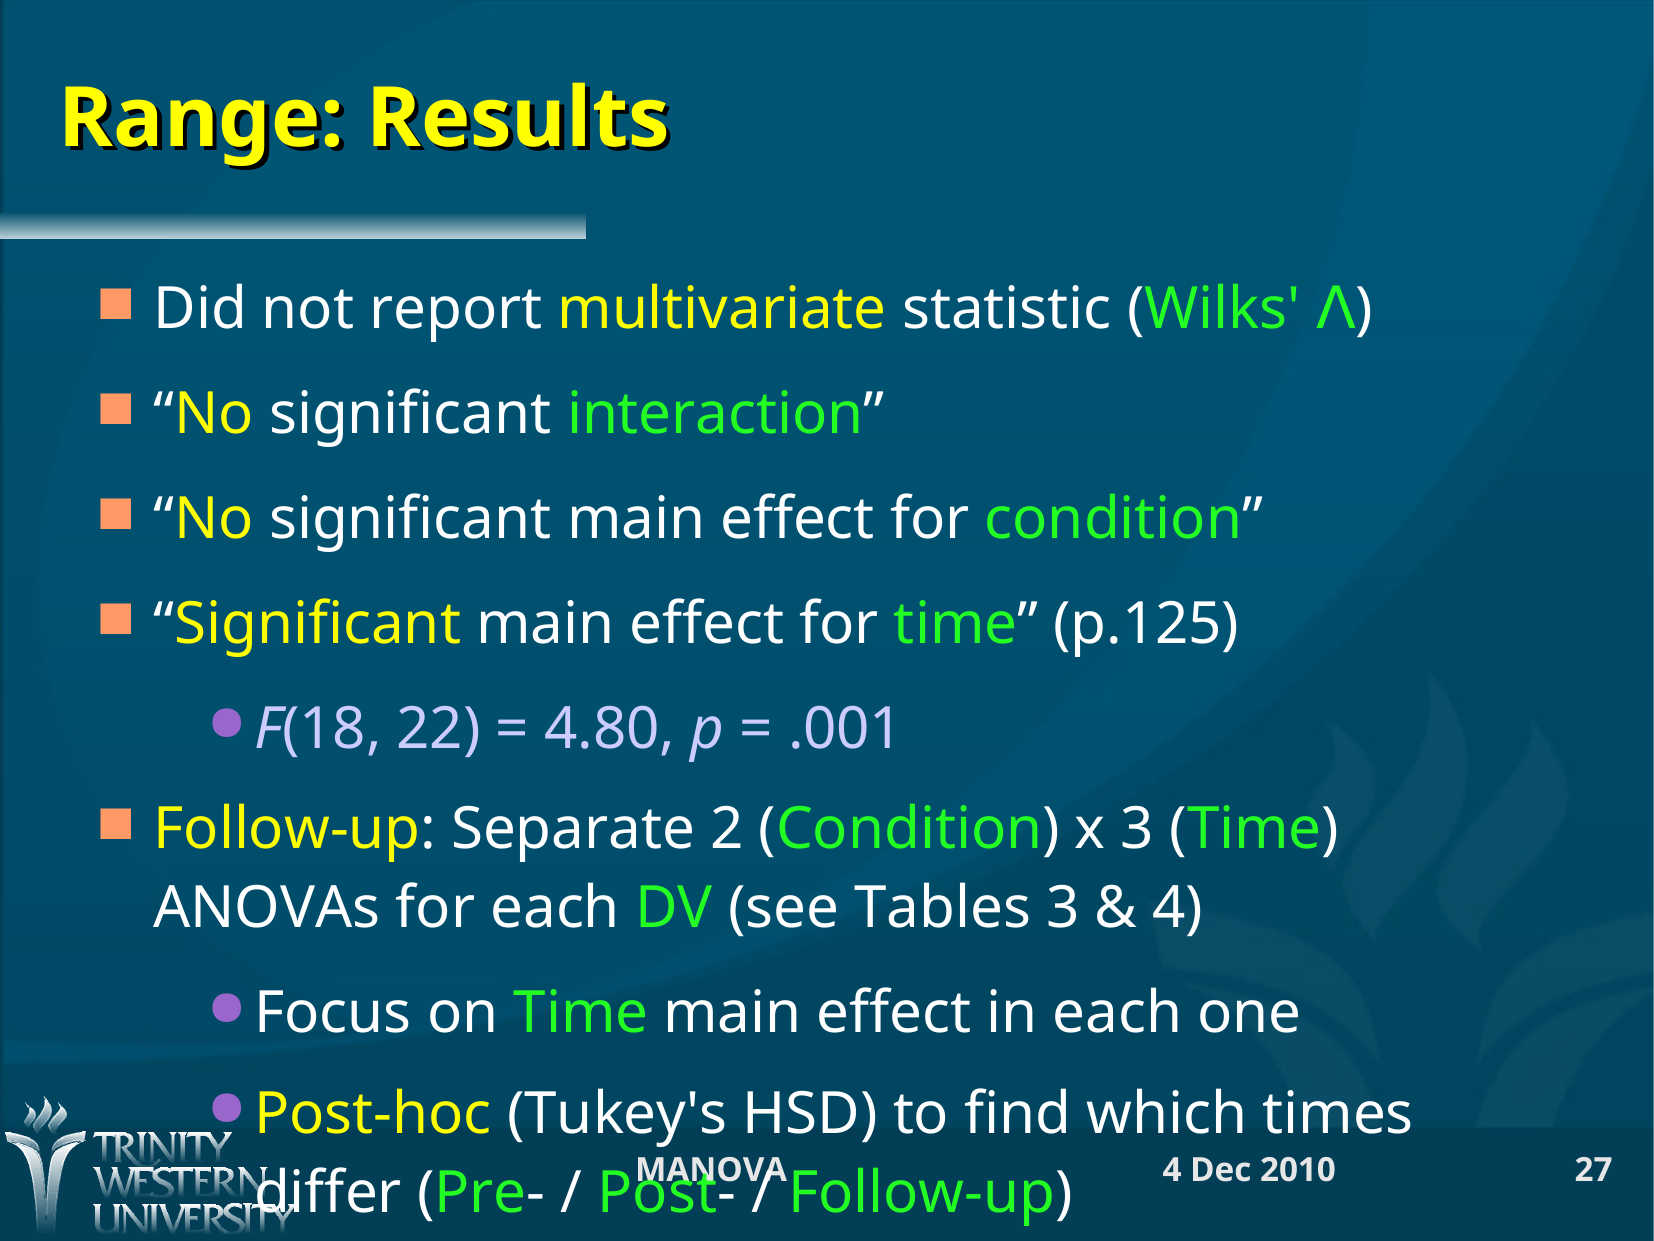

# Range: Results
Did not report multivariate statistic (Wilks' Λ)
“No significant interaction”
“No significant main effect for condition”
“Significant main effect for time” (p.125)
F(18, 22) = 4.80, p = .001
Follow-up: Separate 2 (Condition) x 3 (Time) ANOVAs for each DV (see Tables 3 & 4)
Focus on Time main effect in each one
Post-hoc (Tukey's HSD) to find which times differ (Pre- / Post- / Follow-up)
MANOVA
4 Dec 2010
27